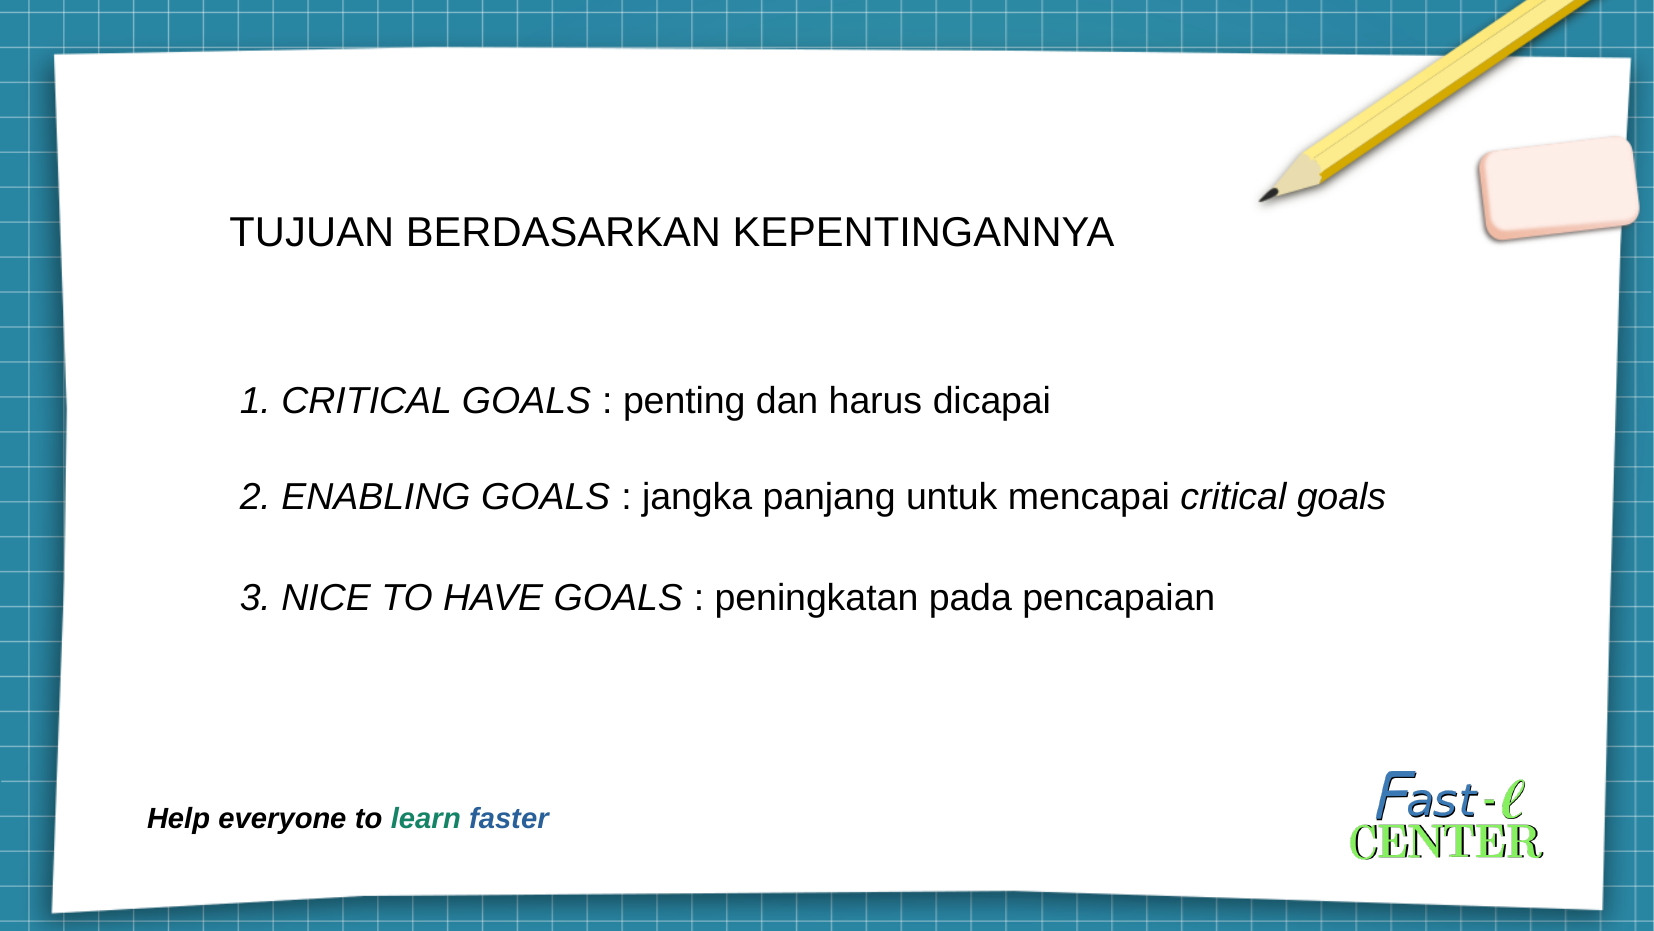

TUJUAN BERDASARKAN KEPENTINGANNYA
1. CRITICAL GOALS : penting dan harus dicapai
2. ENABLING GOALS : jangka panjang untuk mencapai critical goals
3. NICE TO HAVE GOALS : peningkatan pada pencapaian
Help everyone to learn faster